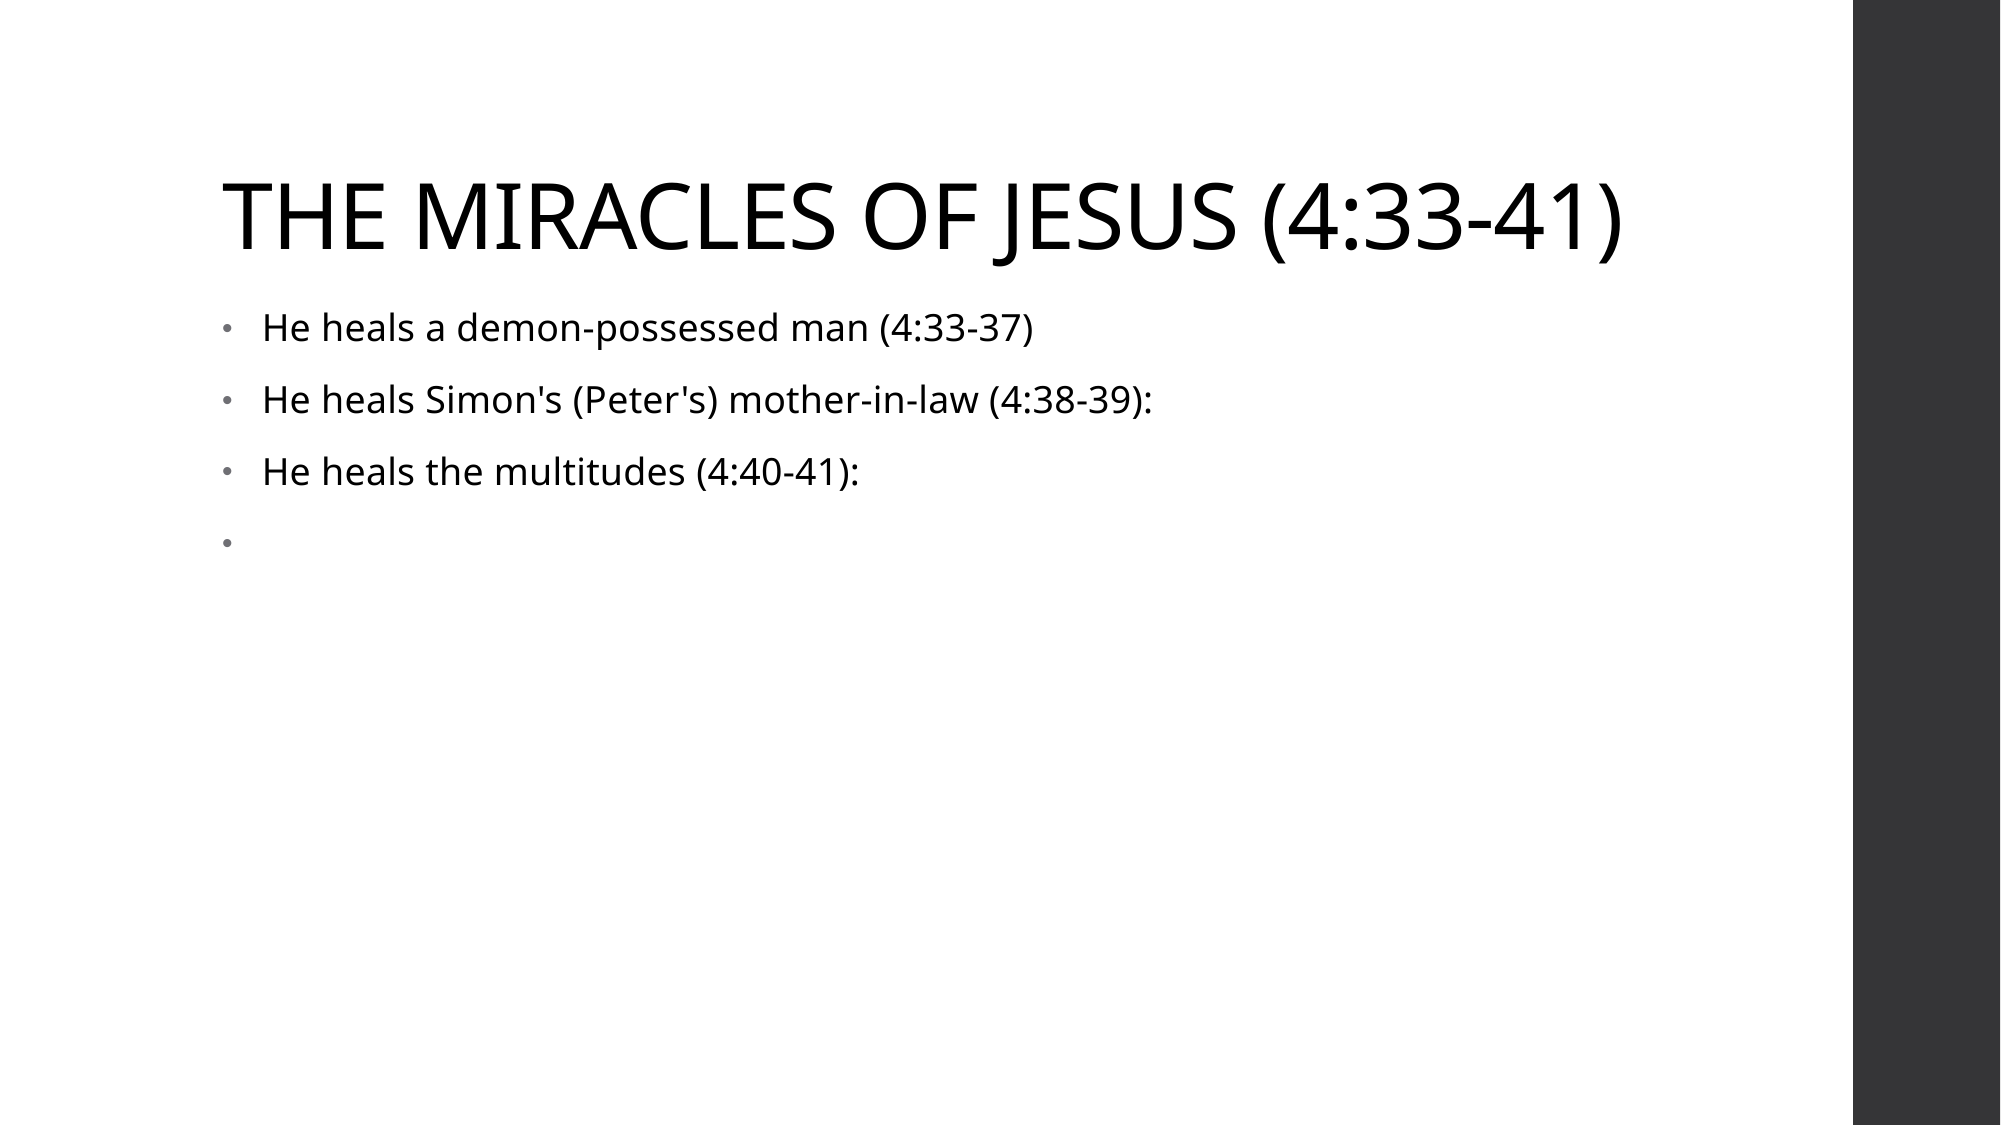

# THE MIRACLES OF JESUS (4:33-41)
 He heals a demon-possessed man (4:33-37)
 He heals Simon's (Peter's) mother-in-law (4:38-39):
 He heals the multitudes (4:40-41):